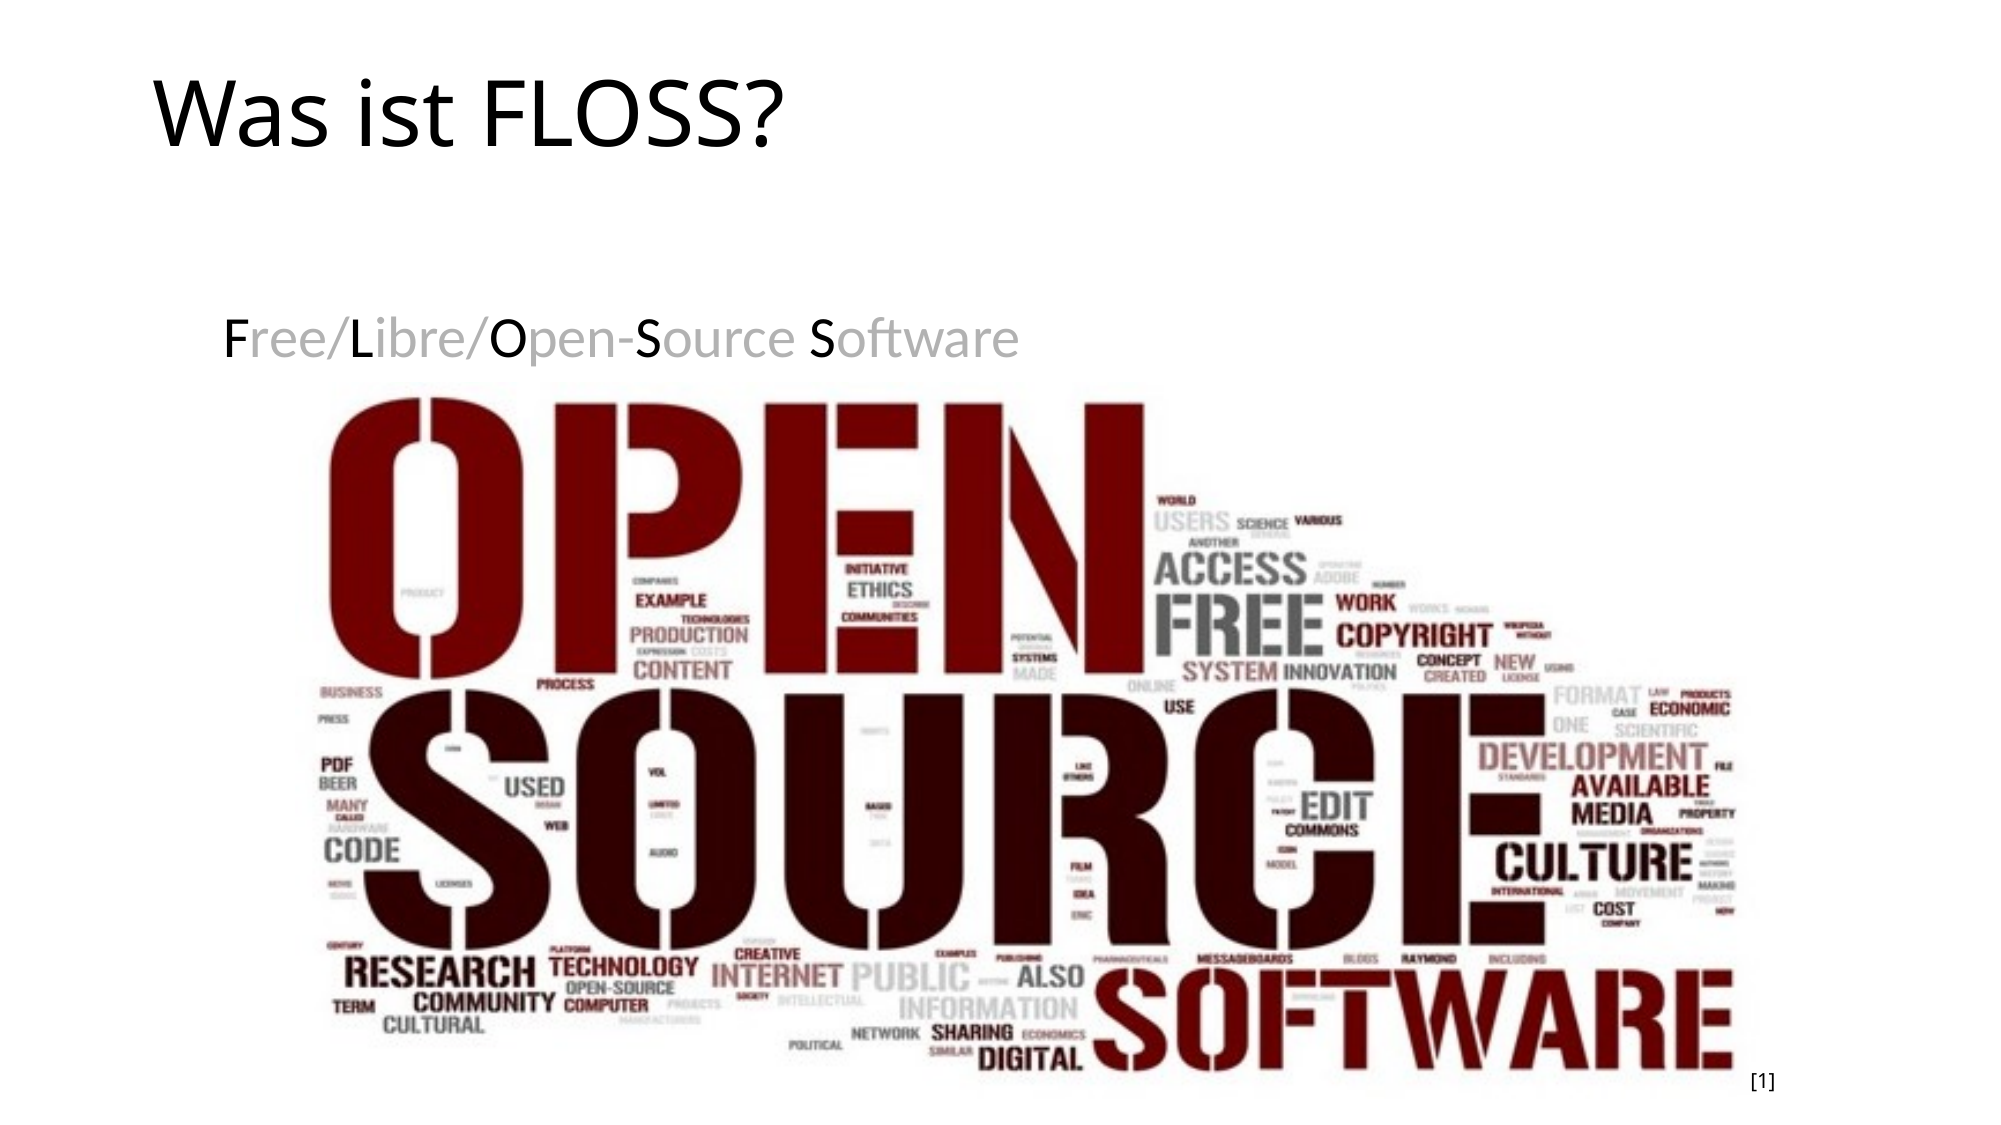

# Was ist FLOSS?
Free/Libre/Open-Source Software
[1]